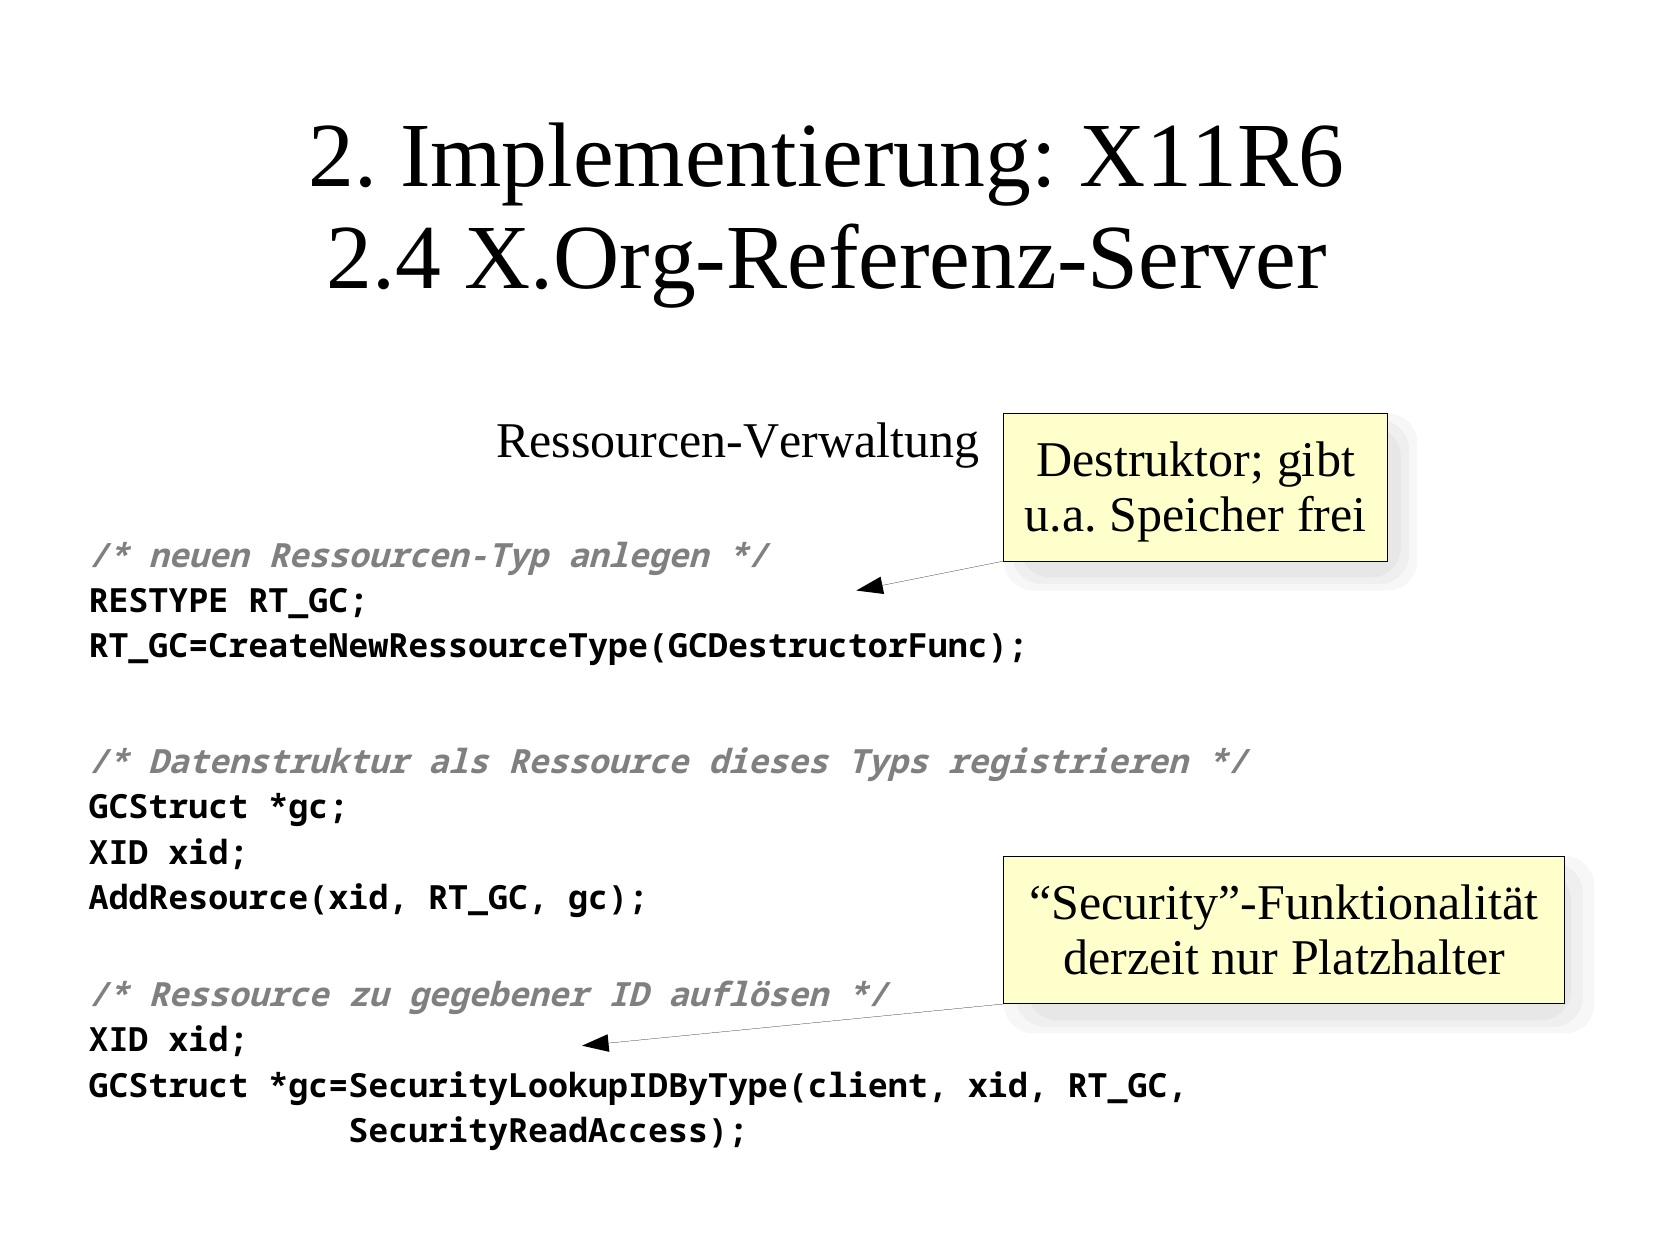

# 2. Implementierung: X11R6 2.4 X.Org-Referenz-Server
Ressourcen-Verwaltung
Destruktor; gibt
u.a. Speicher frei
/* neuen Ressourcen-Typ anlegen */
RESTYPE RT_GC;
RT_GC=CreateNewRessourceType(GCDestructorFunc);
/* Datenstruktur als Ressource dieses Typs registrieren */
GCStruct *gc;
XID xid;
AddResource(xid, RT_GC, gc);
“Security”-Funktionalität
derzeit nur Platzhalter
/* Ressource zu gegebener ID auflösen */
XID xid;
GCStruct *gc=SecurityLookupIDByType(client, xid, RT_GC,
 SecurityReadAccess);